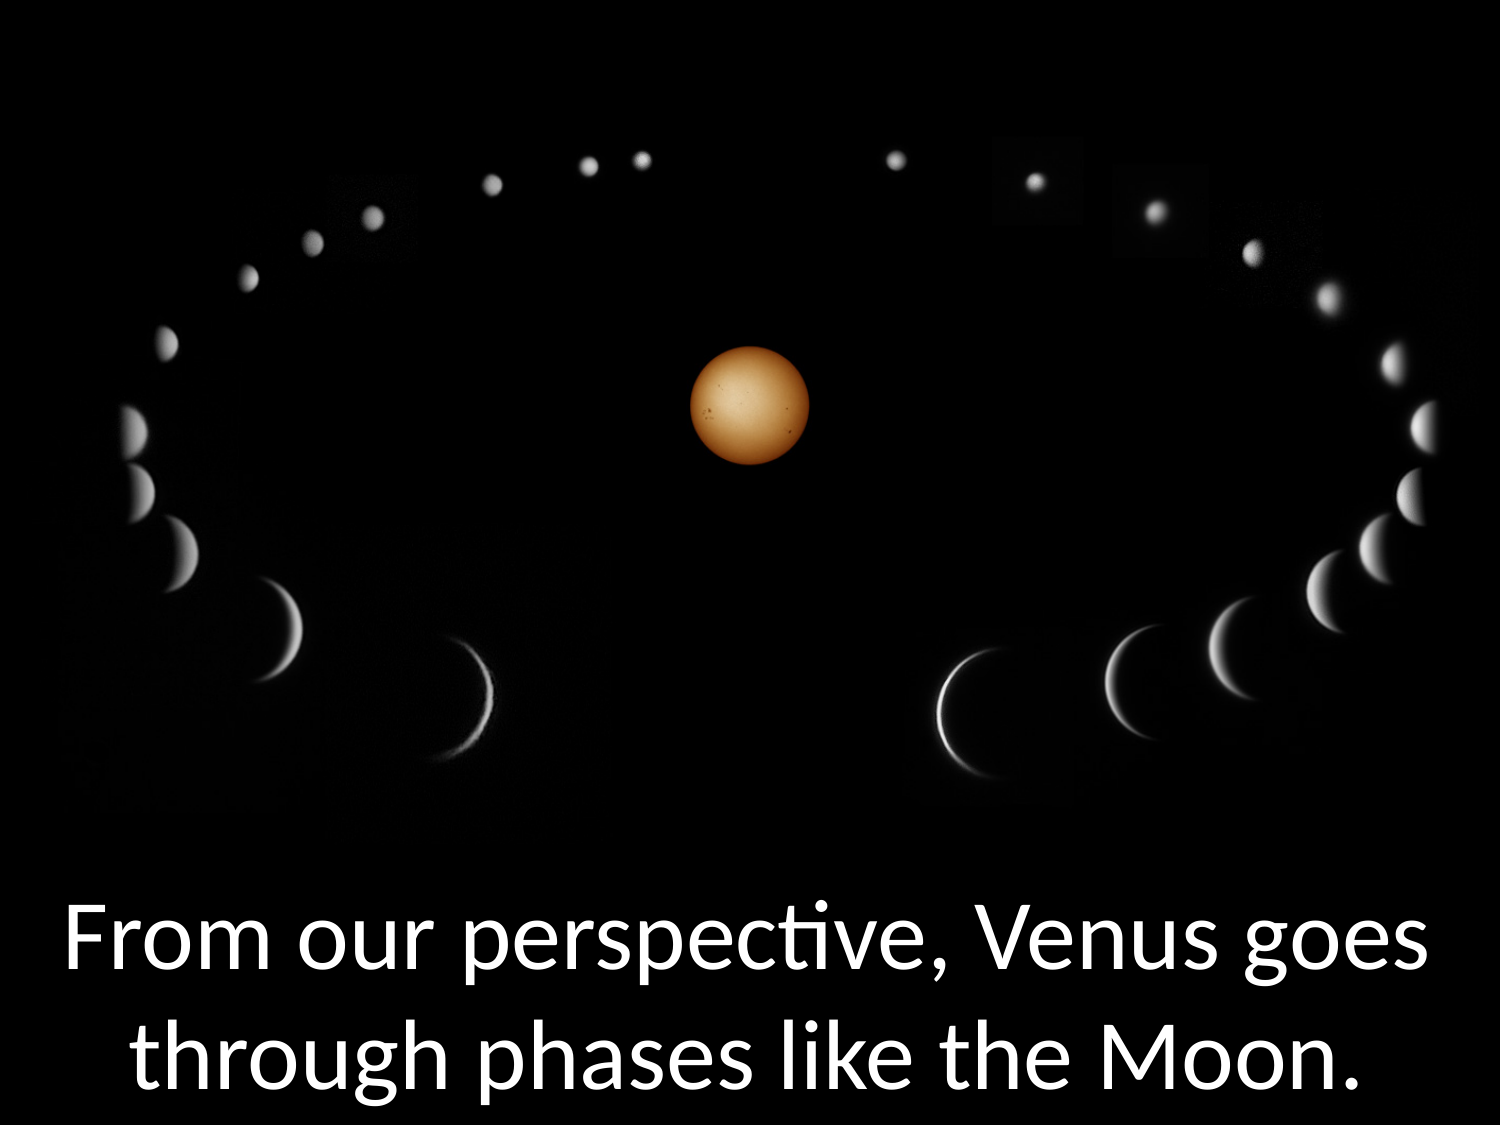

From our perspective, Venus goes through phases like the Moon.